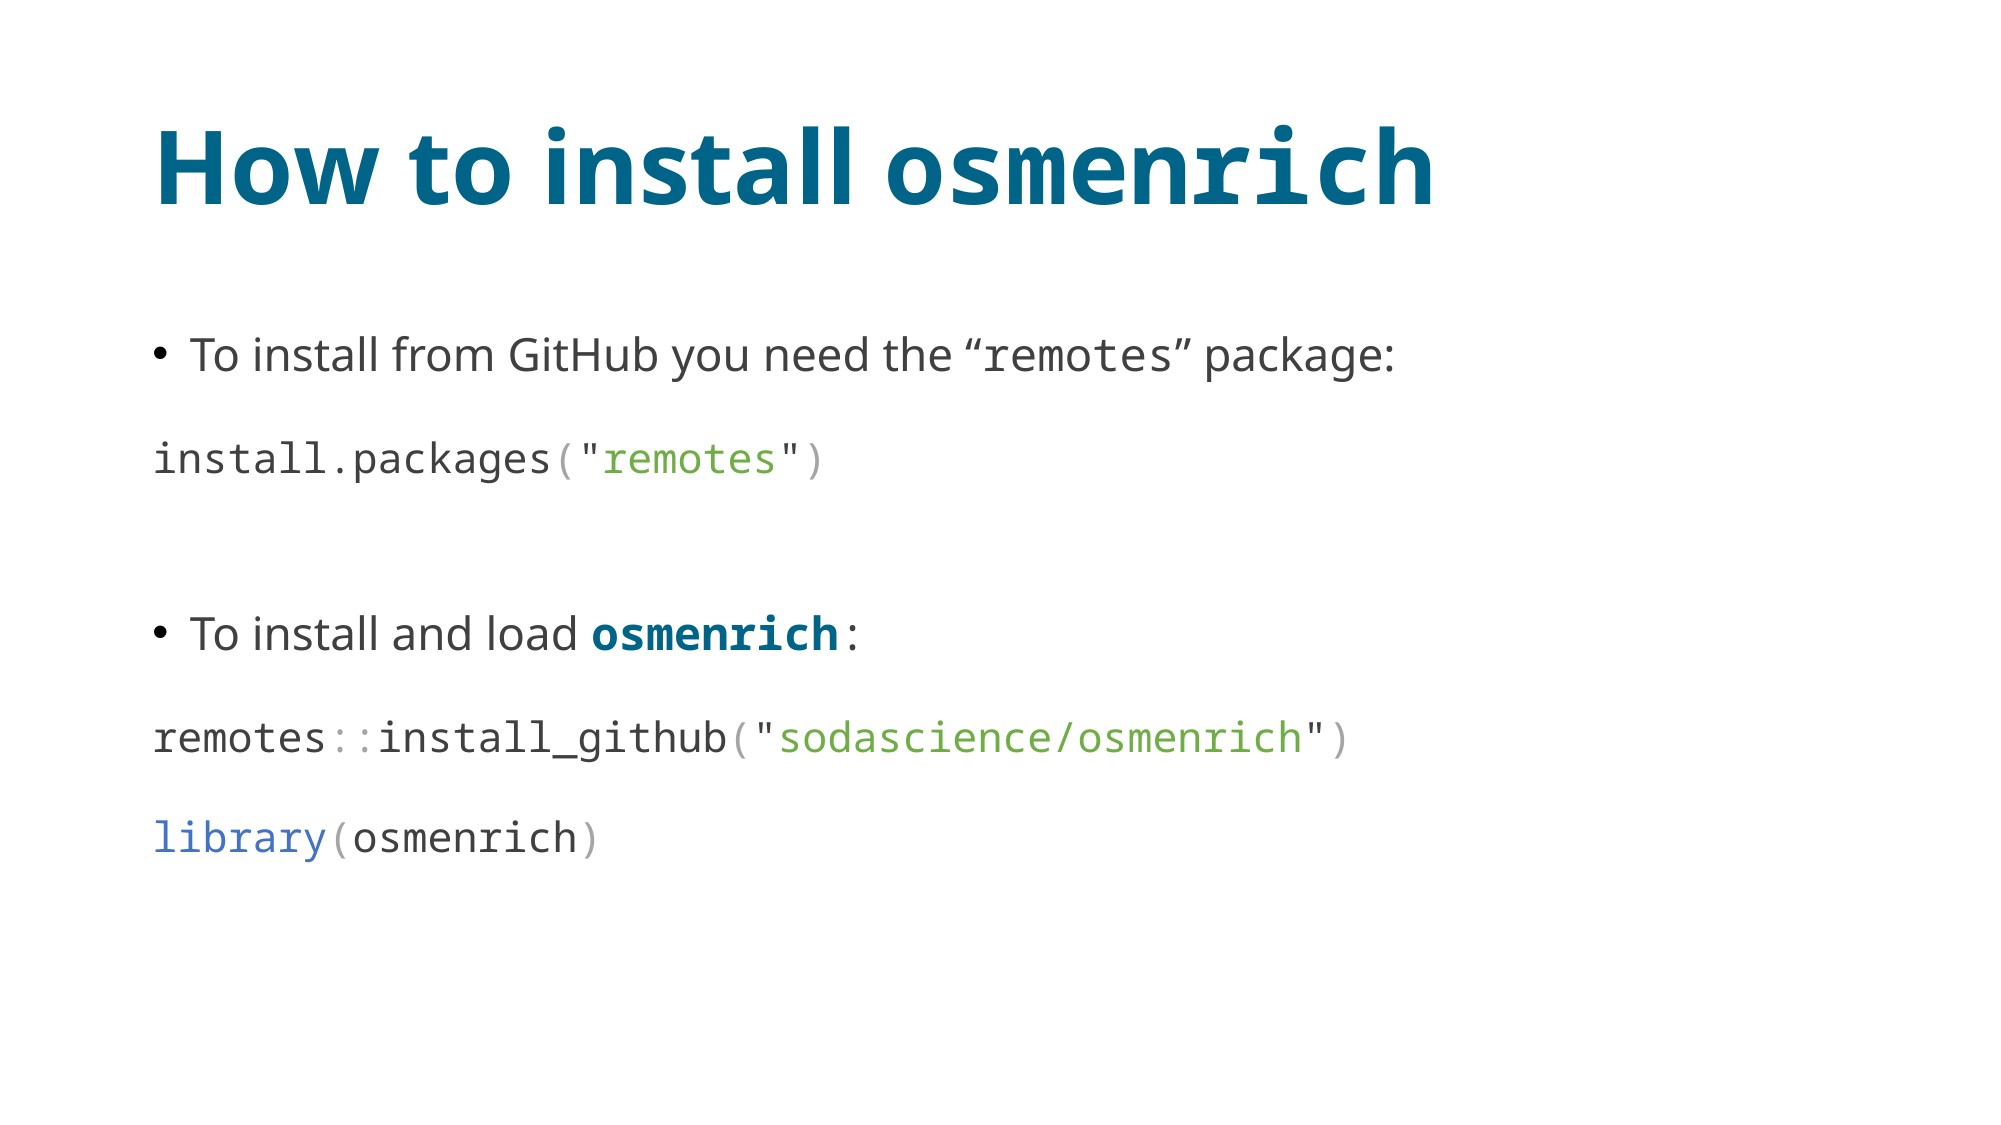

# How to install osmenrich
To install from GitHub you need the “remotes” package:
install.packages("remotes")
To install and load osmenrich:
remotes::install_github("sodascience/osmenrich")
library(osmenrich)